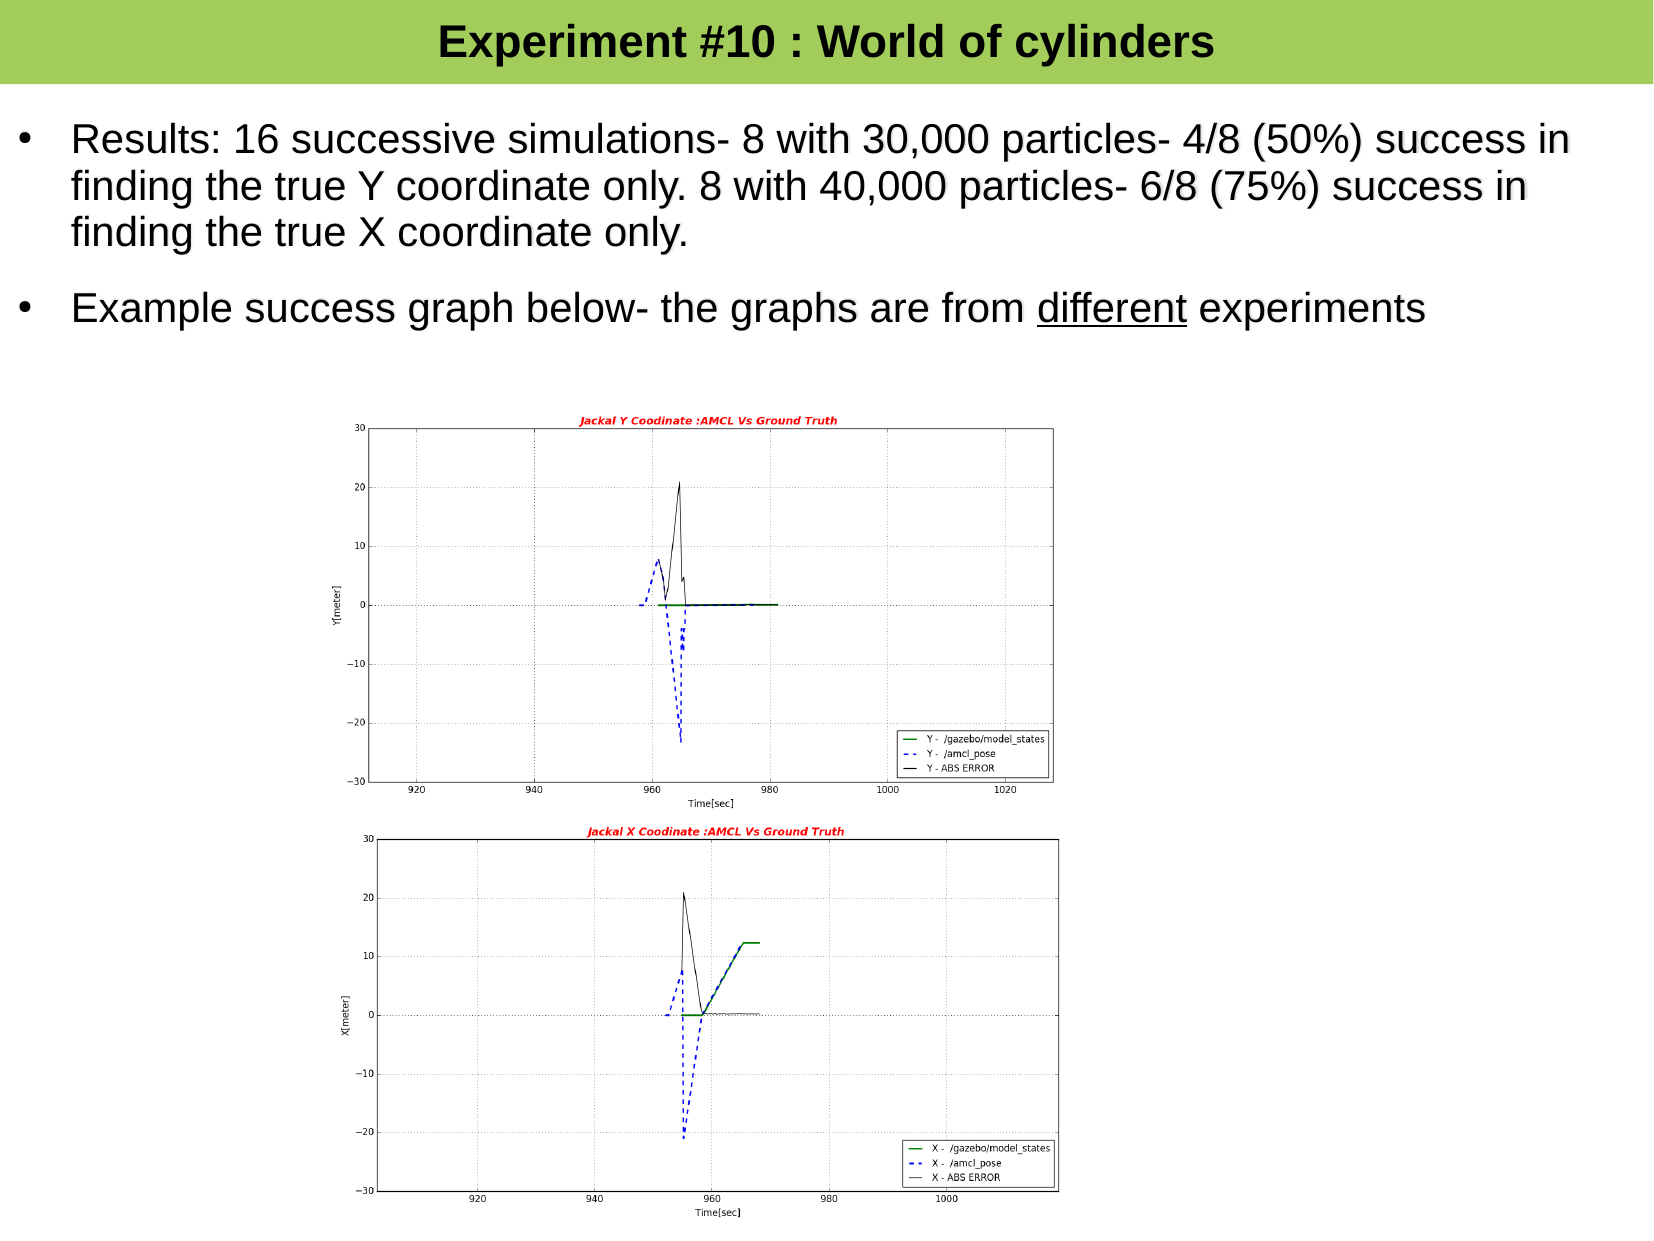

# Experiment #10 : World of cylinders
Results: 16 successive simulations- 8 with 30,000 particles- 4/8 (50%) success in finding the true Y coordinate only. 8 with 40,000 particles- 6/8 (75%) success in finding the true X coordinate only.
Example success graph below- the graphs are from different experiments